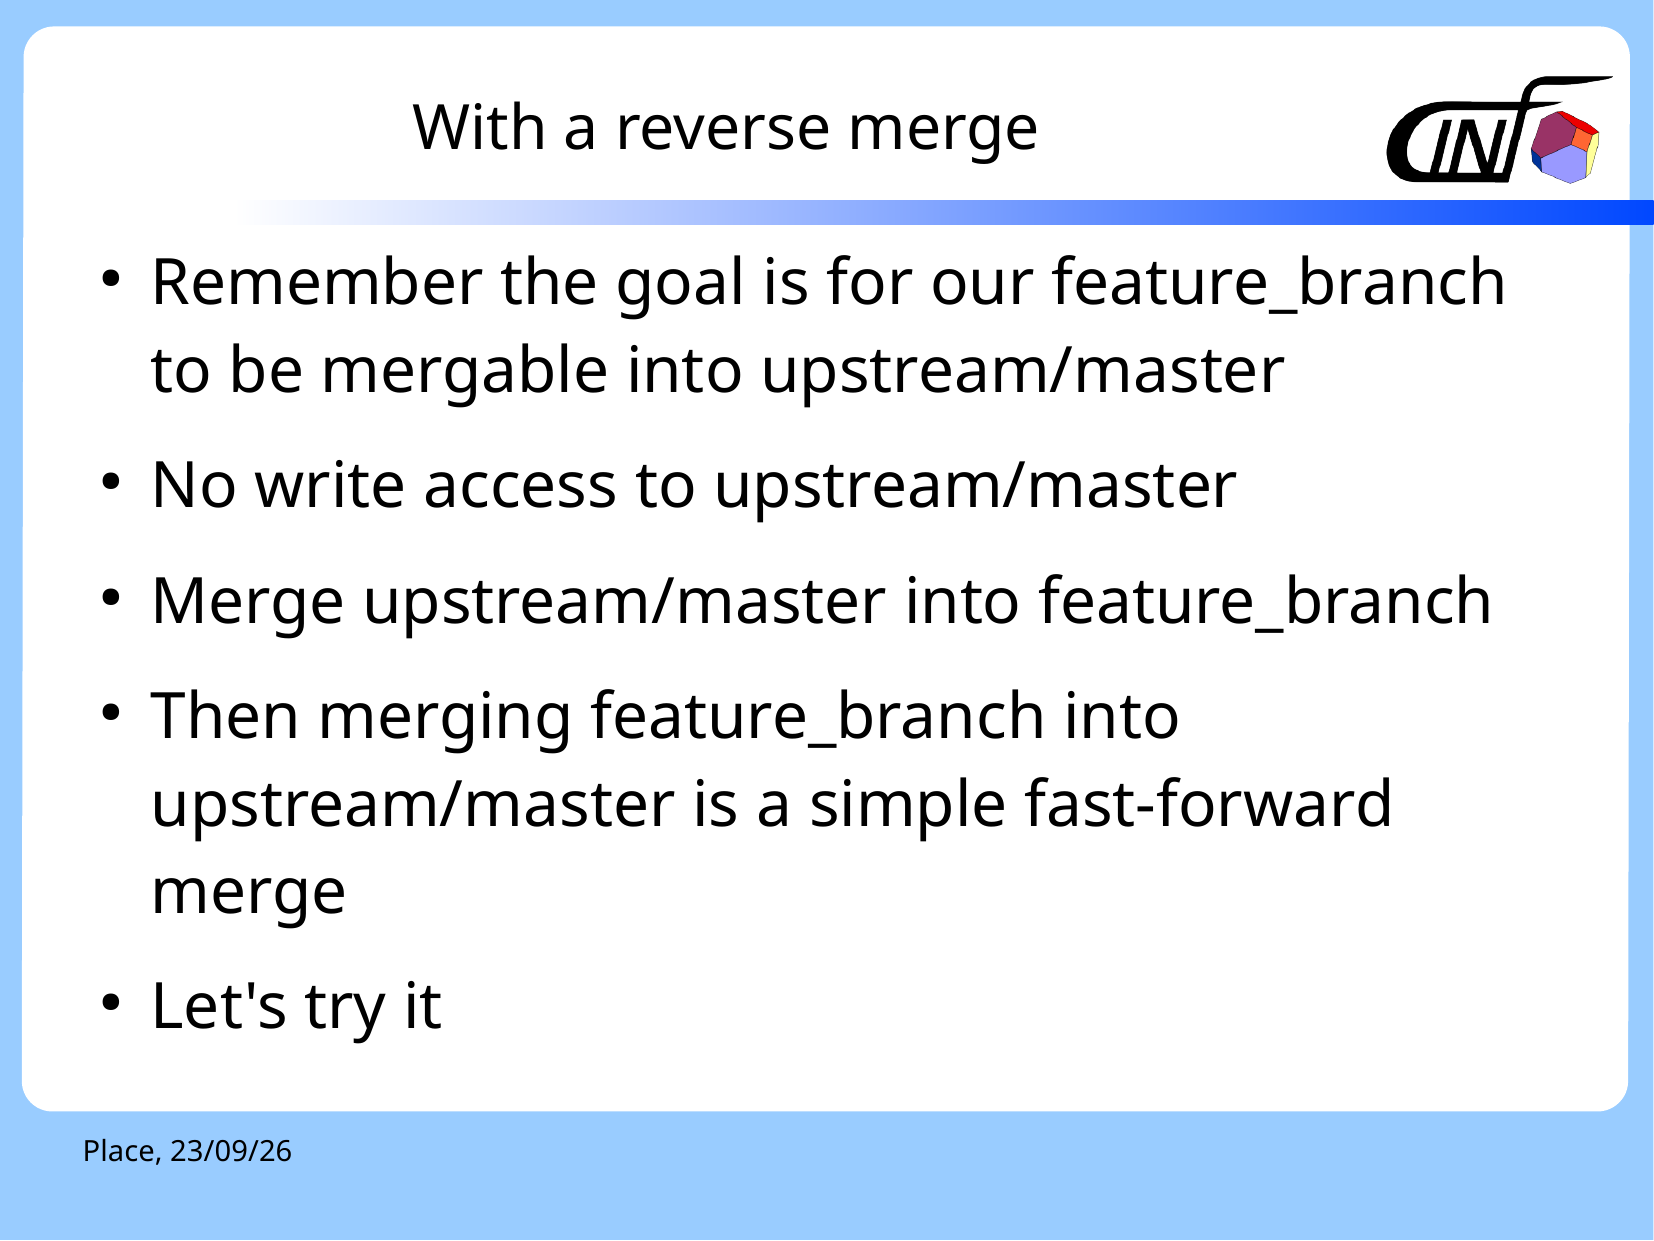

# With a reverse merge
Remember the goal is for our feature_branch to be mergable into upstream/master
No write access to upstream/master
Merge upstream/master into feature_branch
Then merging feature_branch into upstream/master is a simple fast-forward merge
Let's try it